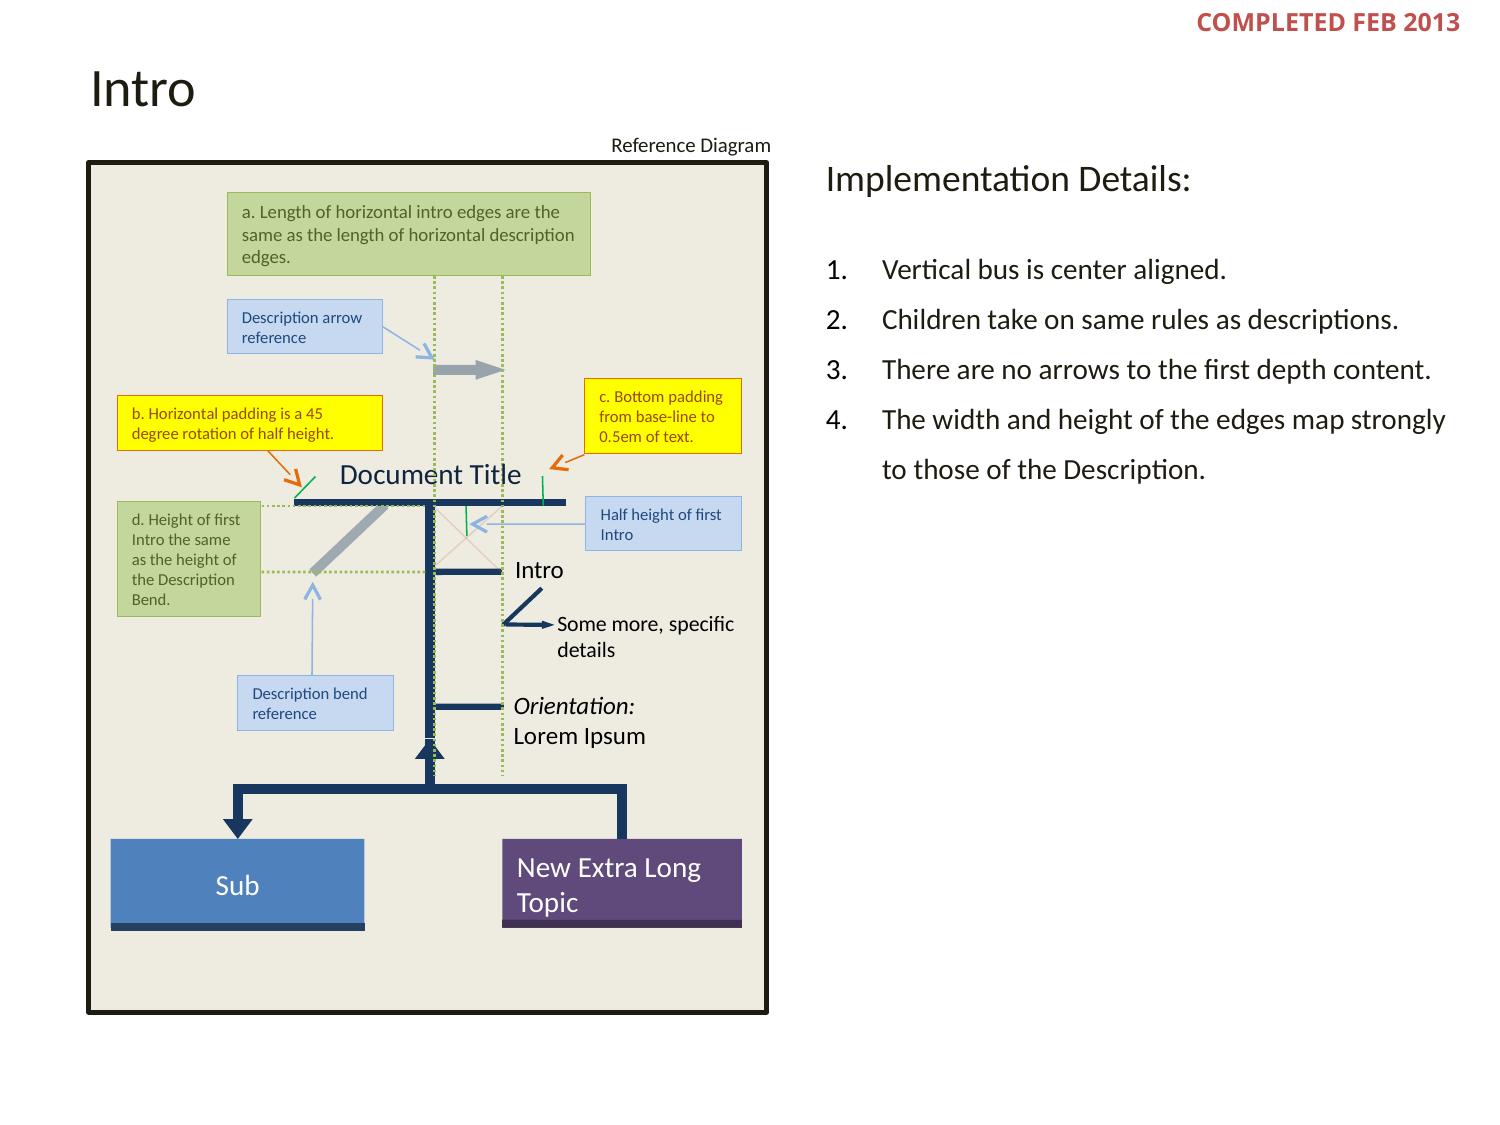

COMPLETED FEB 2013
# Intro
Reference Diagram
Implementation Details:
a. Length of horizontal intro edges are the same as the length of horizontal description edges.
Vertical bus is center aligned.
Children take on same rules as descriptions.
There are no arrows to the first depth content.
The width and height of the edges map strongly to those of the Description.
Description arrow reference
c. Bottom padding from base-line to 0.5em of text.
b. Horizontal padding is a 45 degree rotation of half height.
Document Title
Half height of first Intro
d. Height of first Intro the same as the height of the Description Bend.
Intro
Some more, specific details
Description bend reference
Orientation: Lorem Ipsum
Sub
New Extra Long Topic